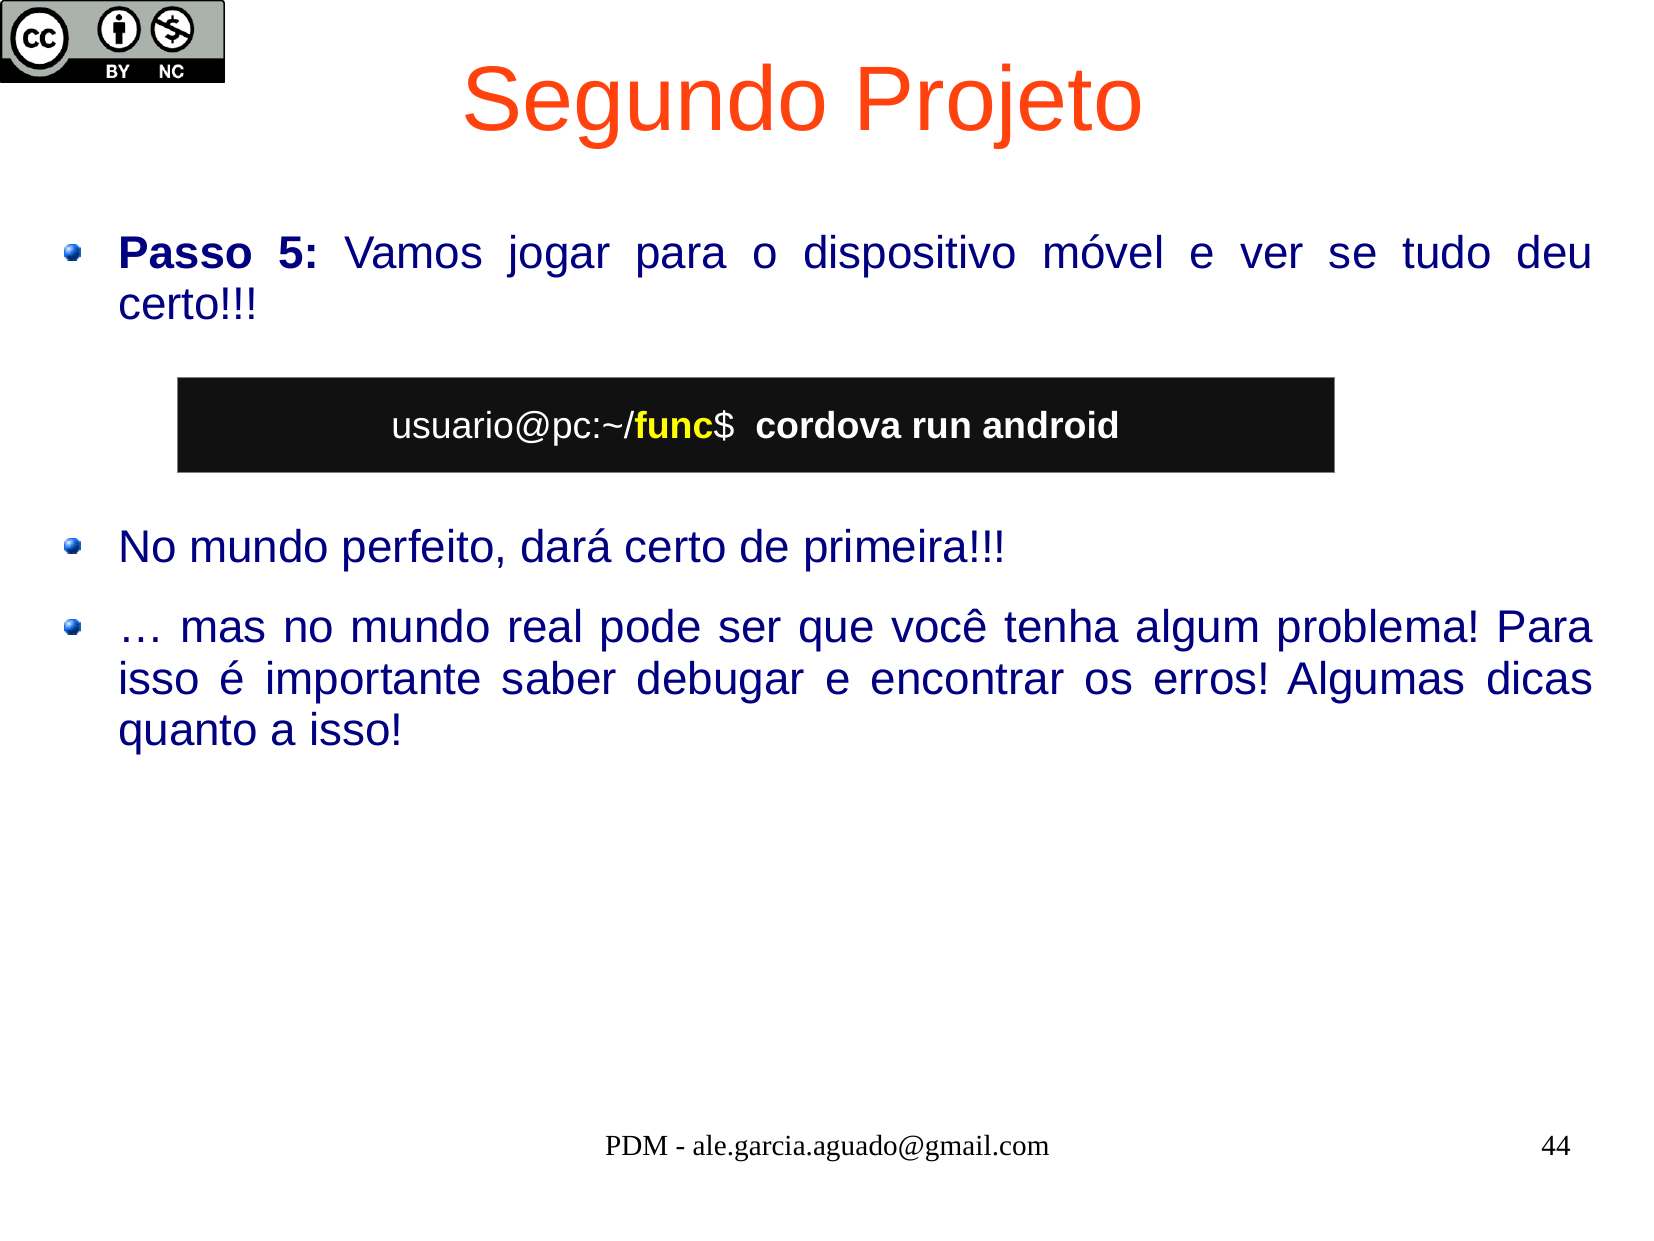

# Segundo Projeto
Passo 5: Vamos jogar para o dispositivo móvel e ver se tudo deu certo!!!
No mundo perfeito, dará certo de primeira!!!
… mas no mundo real pode ser que você tenha algum problema! Para isso é importante saber debugar e encontrar os erros! Algumas dicas quanto a isso!
usuario@pc:~/func$ cordova run android
PDM - ale.garcia.aguado@gmail.com
44